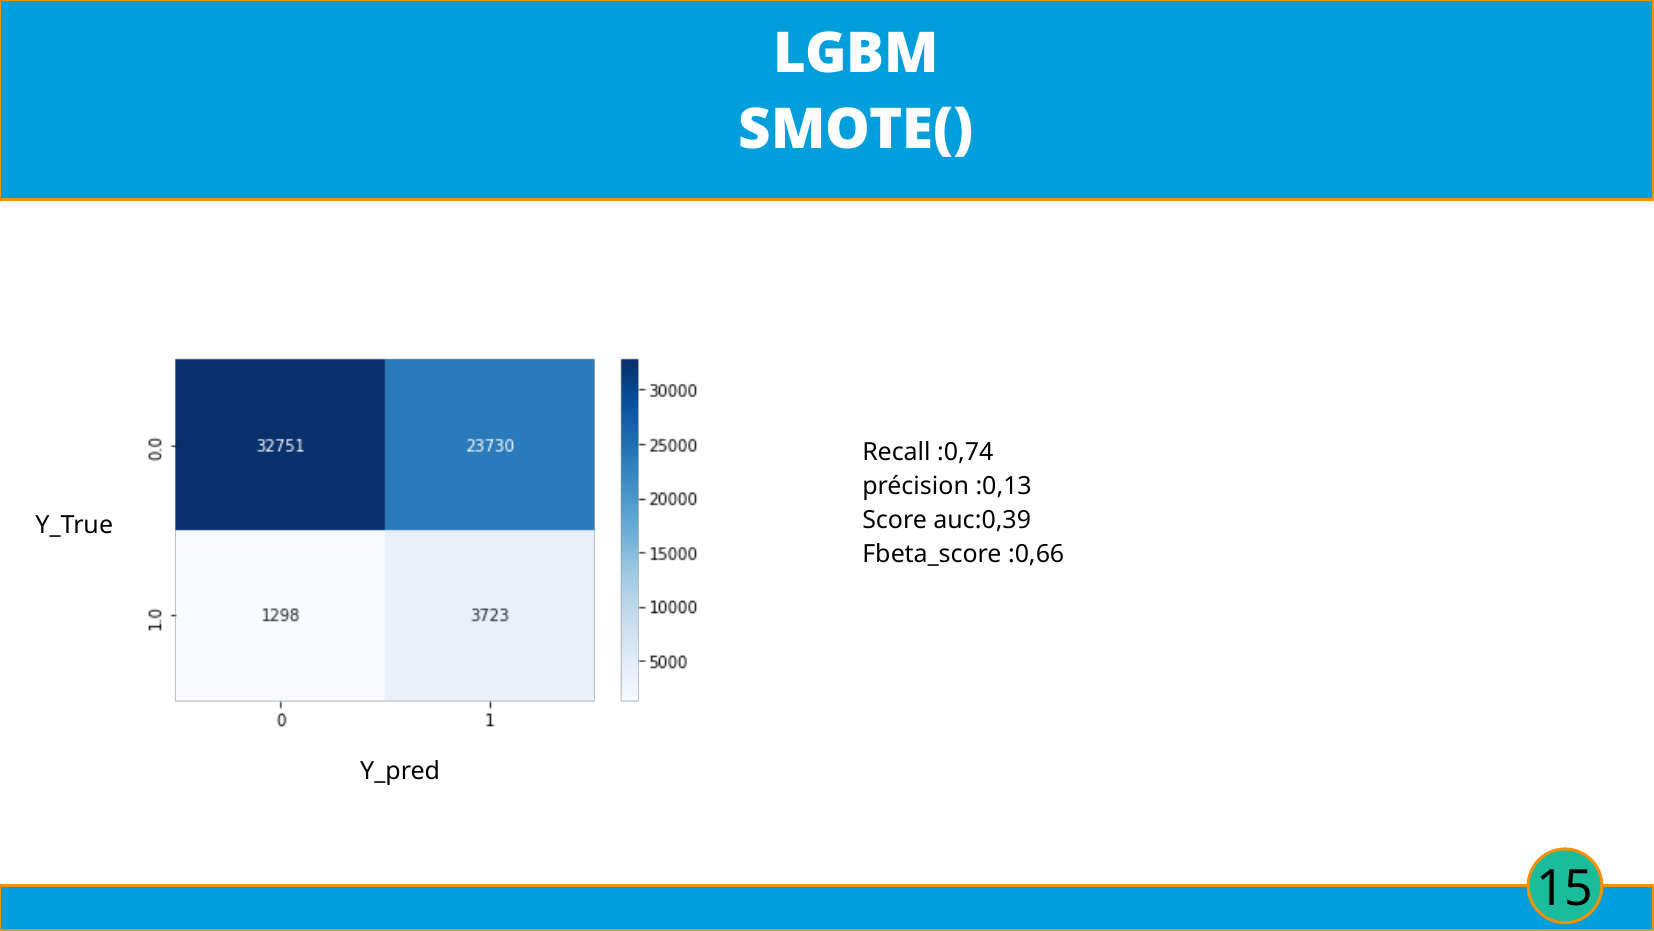

# LGBM SMOTE()
Recall :0,74
précision :0,13
Score auc:0,39
Fbeta_score :0,66
Y_True
Y_pred